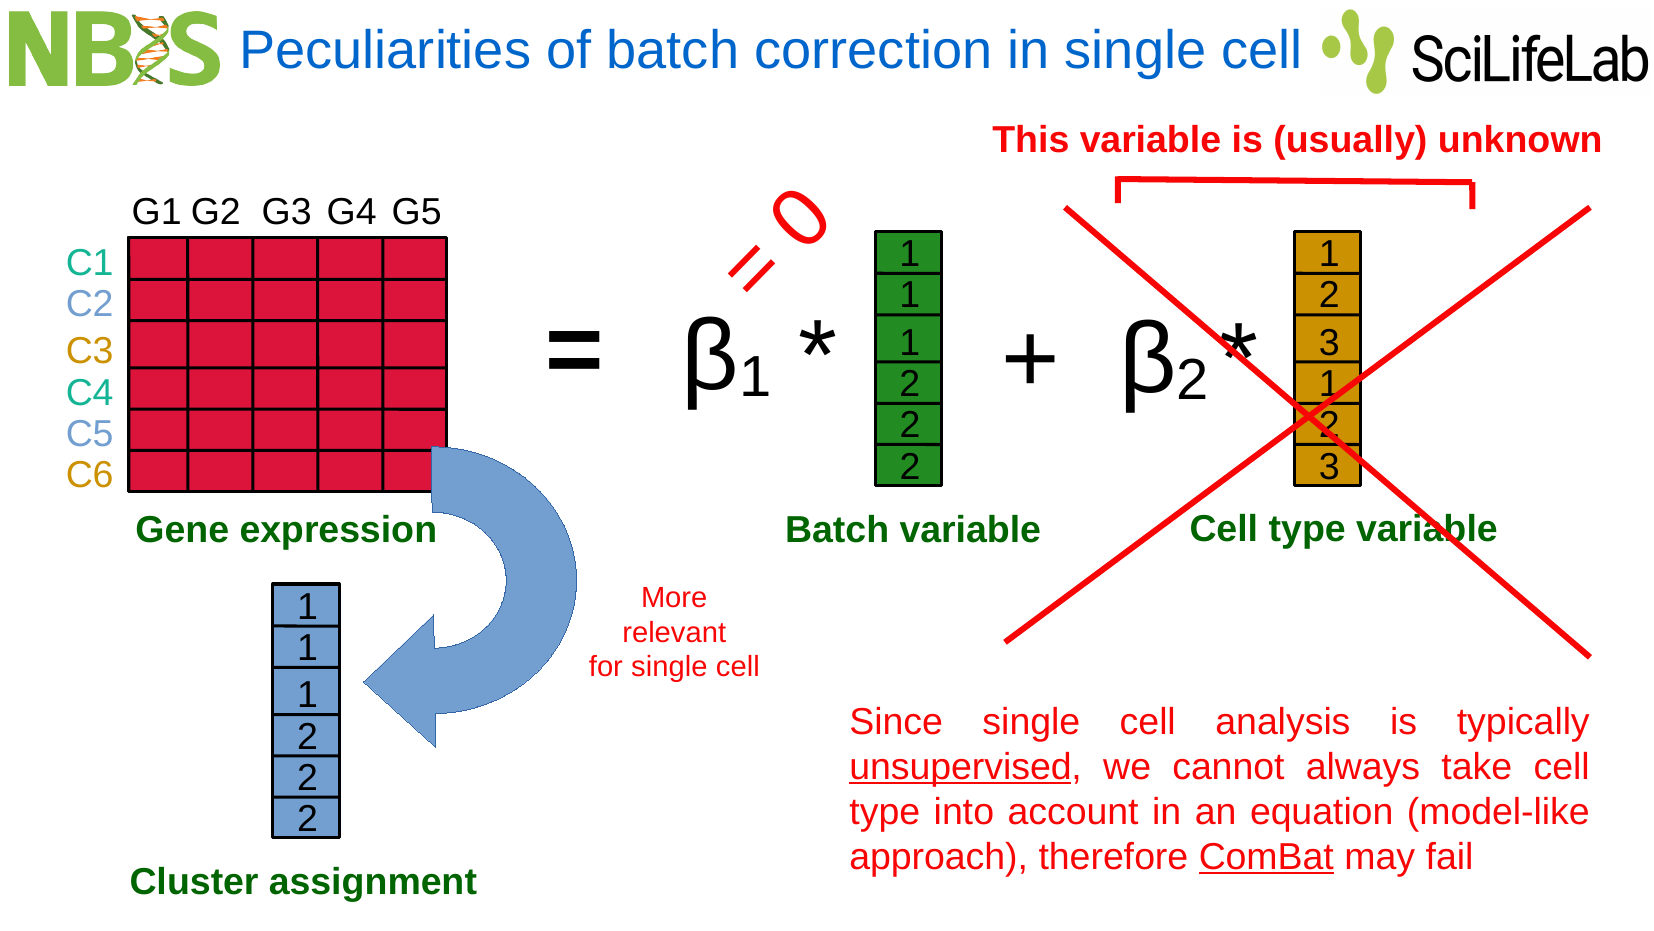

Peculiarities of batch correction in single cell
This variable is (usually) unknown
G1
G2
G3
G4
G5
C1
C2
C3
C4
C5
C6
Gene expression
= 0
1
1
1
2
2
2
β1 *
Batch variable
1
2
3
1
2
3
+ β2 *
Cell type variable
=
More relevant
for single cell
1
1
1
2
2
2
Cluster assignment
Since single cell analysis is typically
unsupervised, we cannot always take cell
type into account in an equation (model-like
approach), therefore ComBat may fail